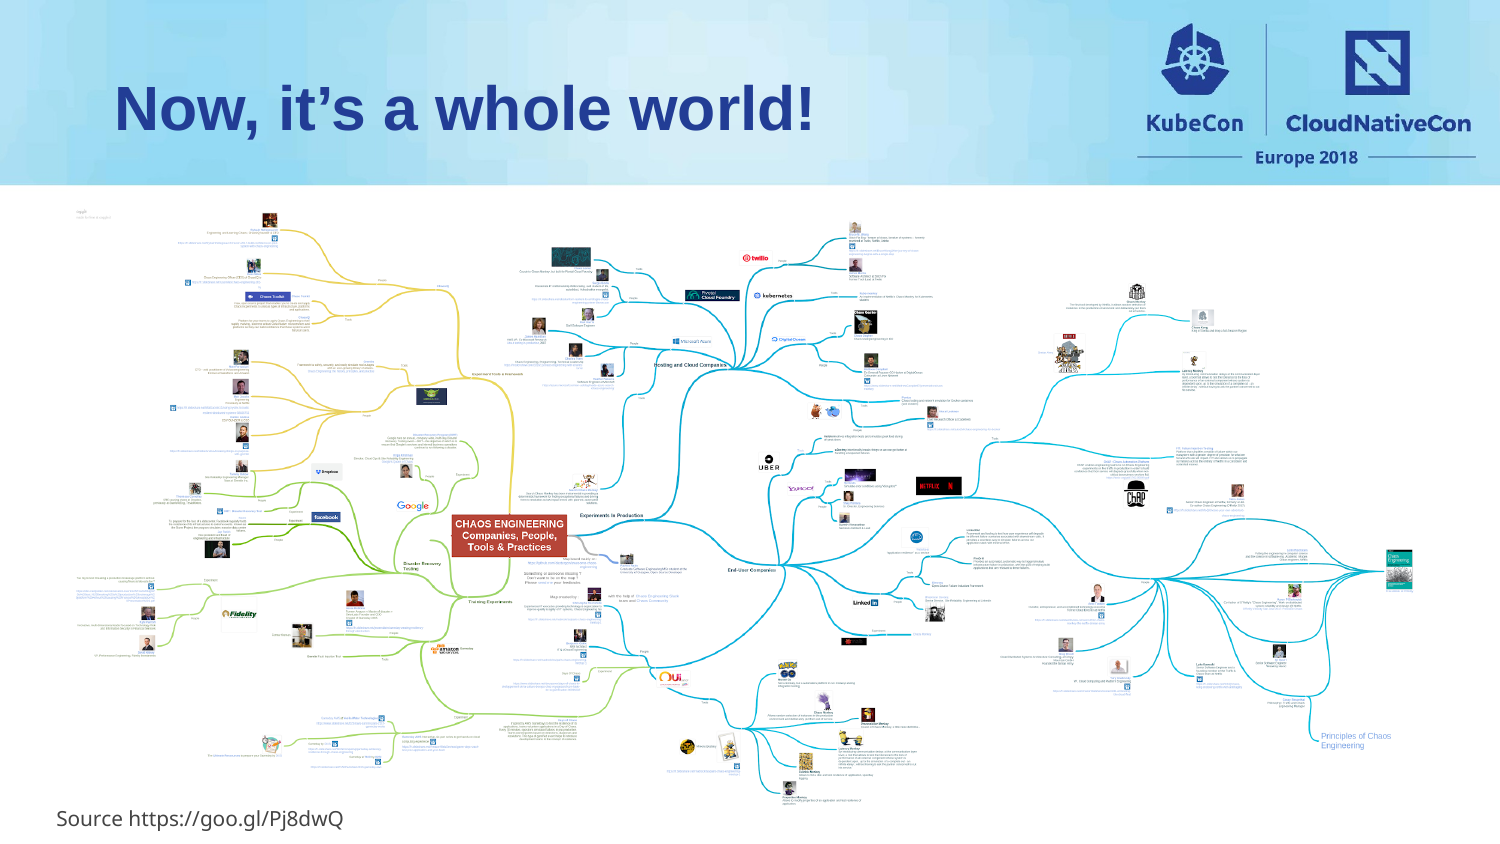

# Now, it’s a whole world!
Source https://goo.gl/Pj8dwQ